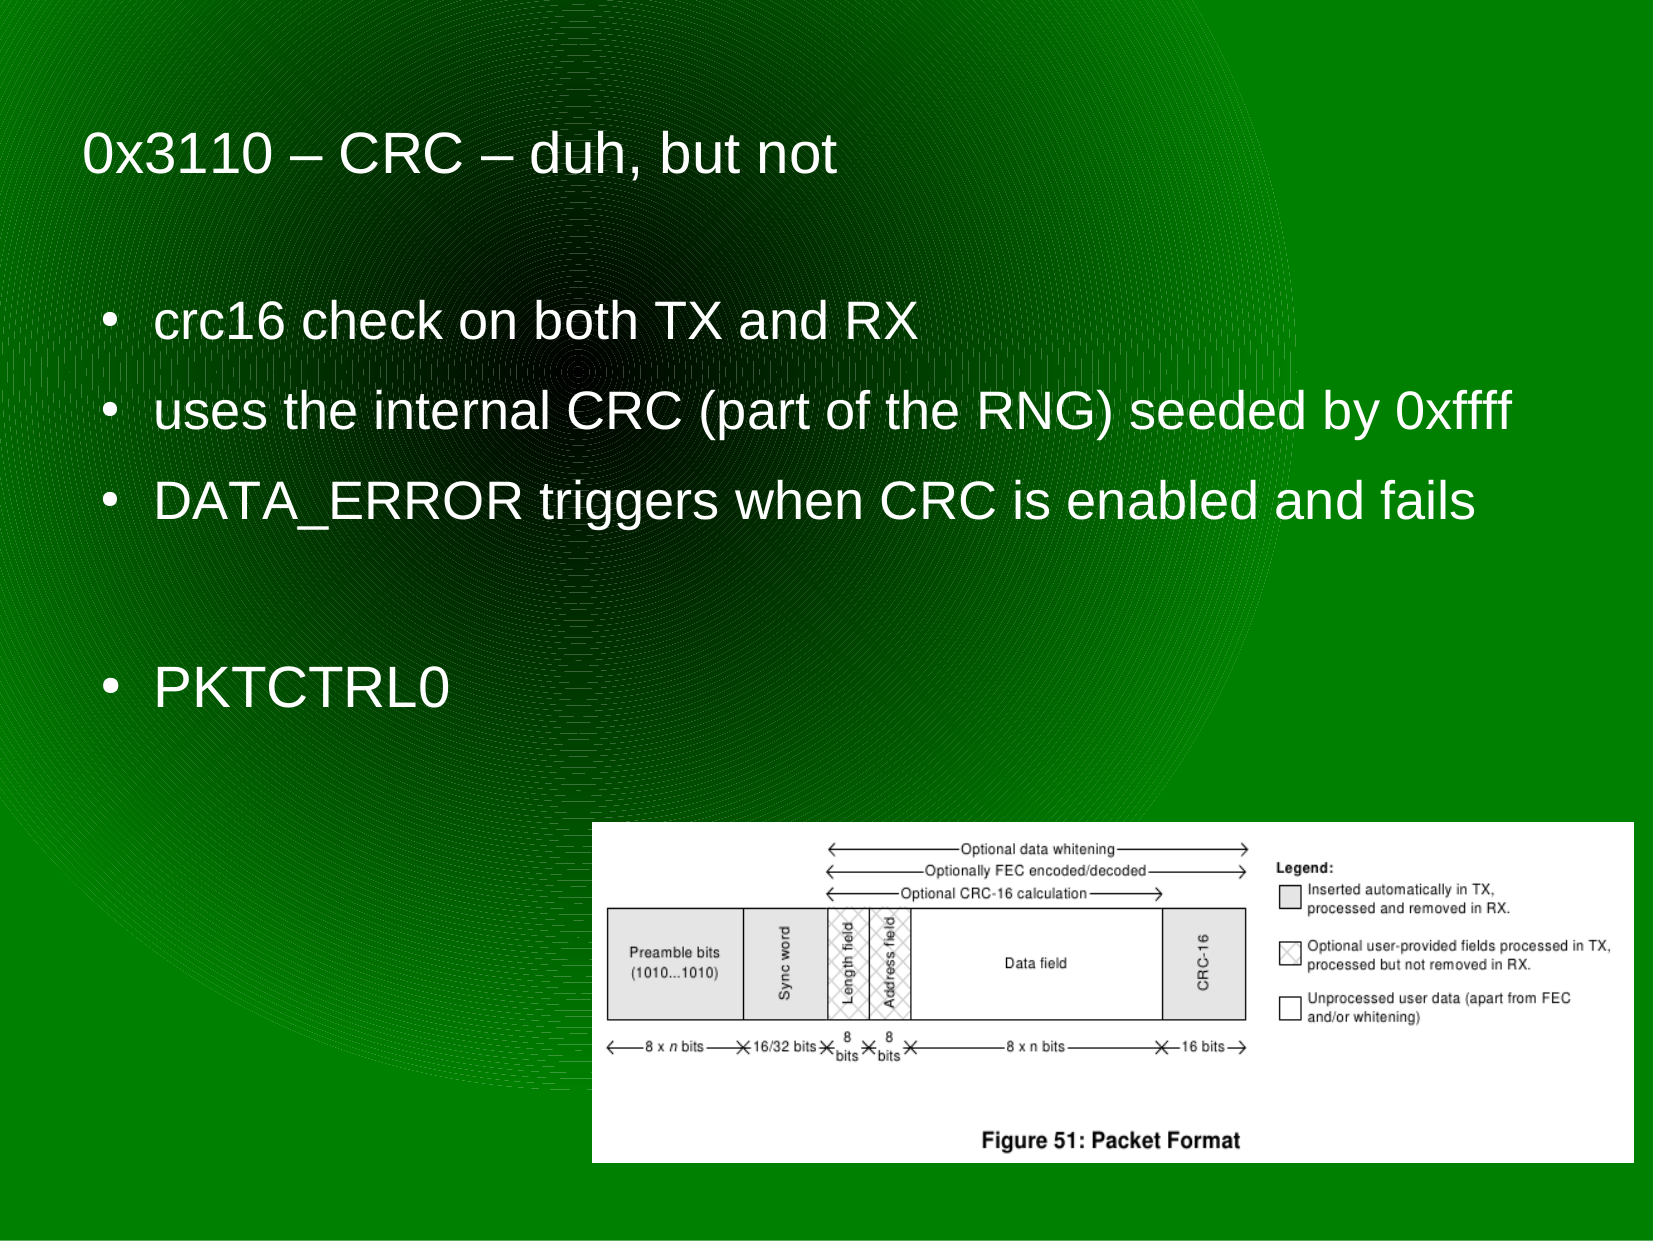

# 0x3110 – CRC – duh, but not
crc16 check on both TX and RX
uses the internal CRC (part of the RNG) seeded by 0xffff
DATA_ERROR triggers when CRC is enabled and fails
PKTCTRL0